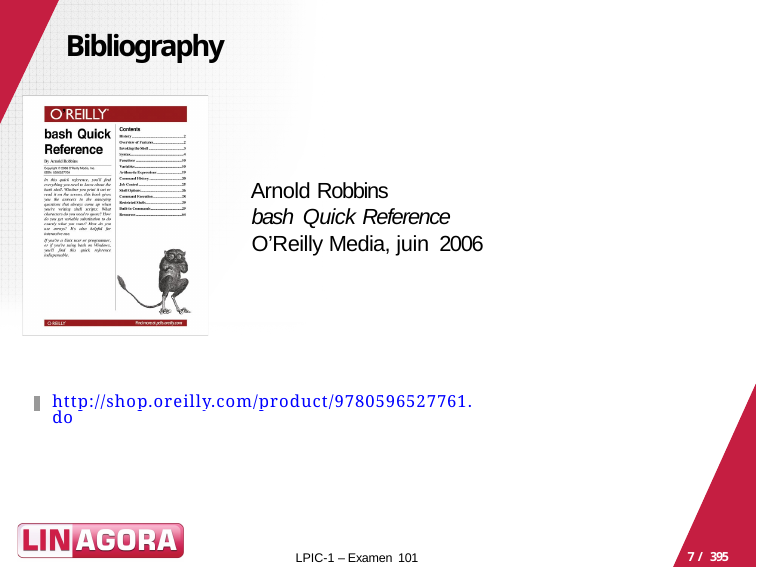

Bibliography
Arnold Robbins
bash Quick Reference
O’Reilly Media, juin 2006
http://shop.oreilly.com/product/9780596527761.do
LPIC-1 – Examen 101